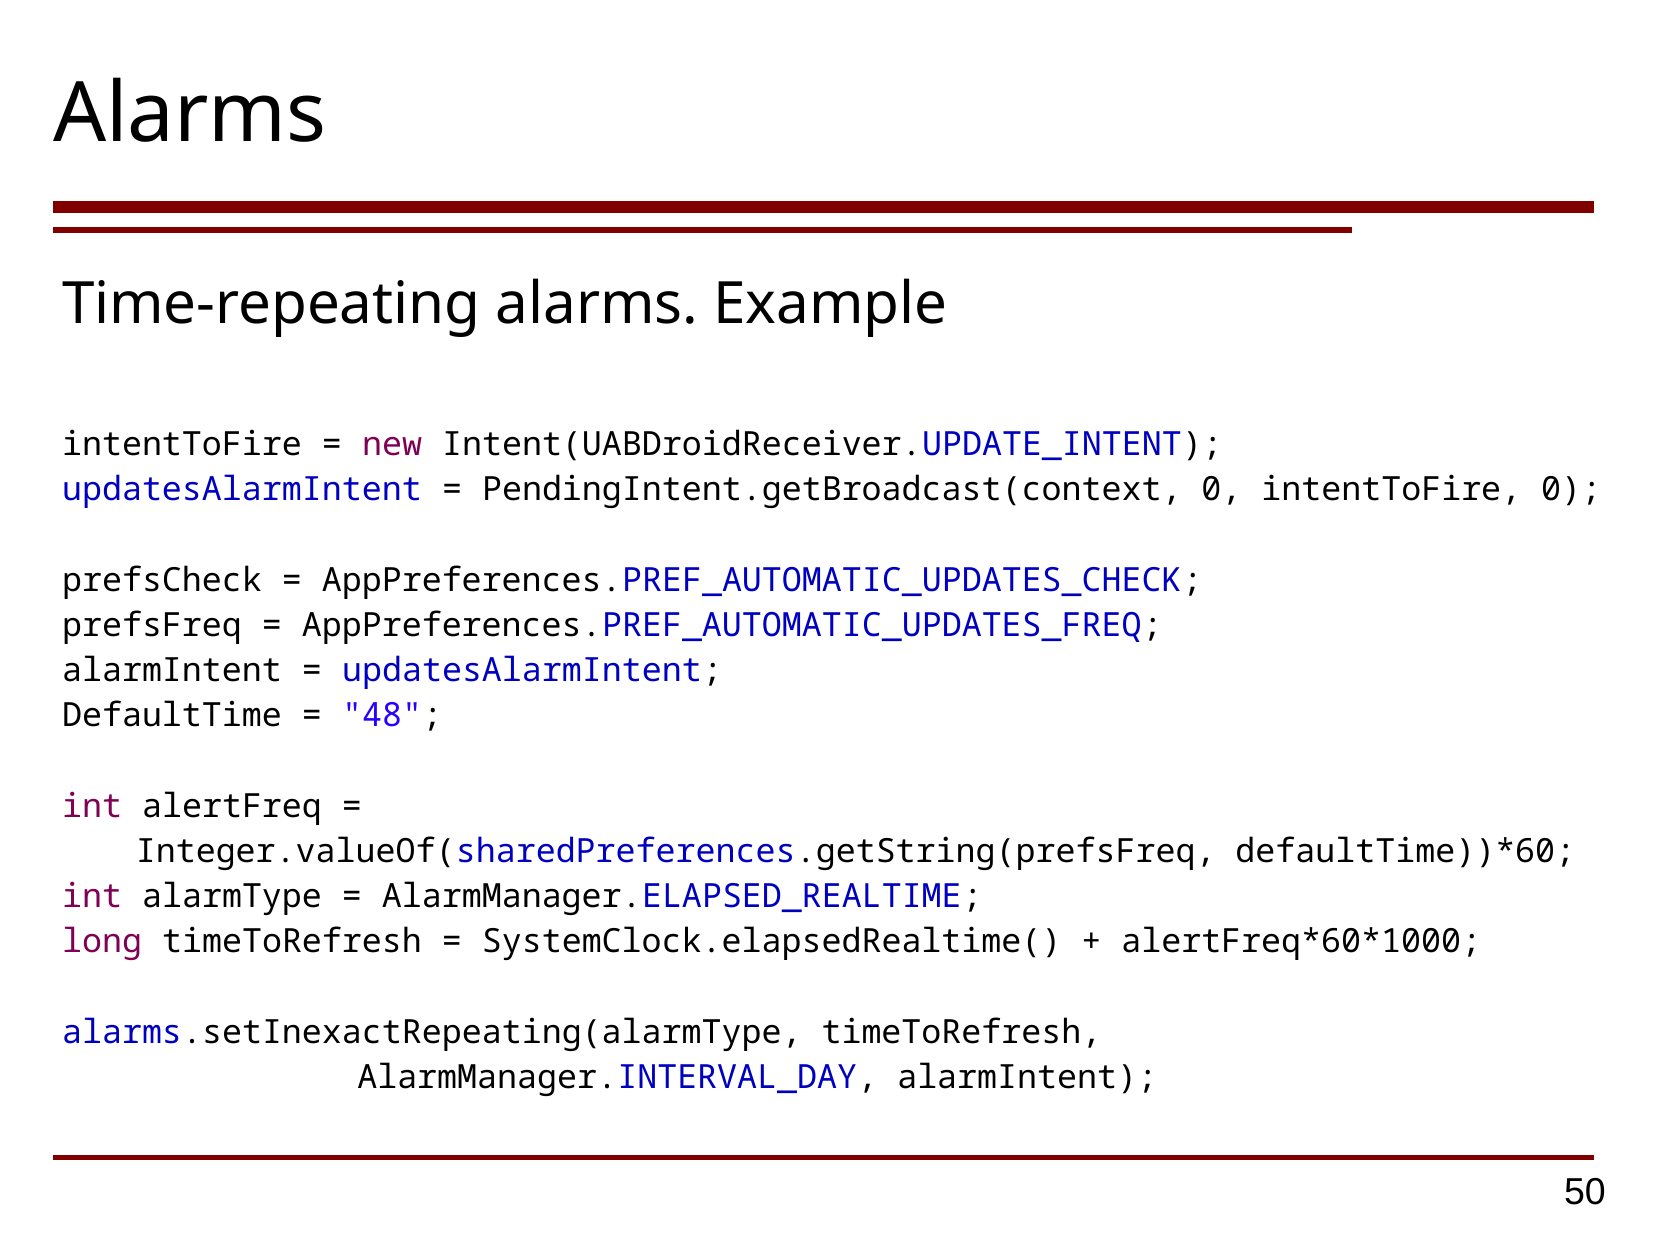

# Alarms
Time-repeating alarms. Example
intentToFire = new Intent(UABDroidReceiver.UPDATE_INTENT);
updatesAlarmIntent = PendingIntent.getBroadcast(context, 0, intentToFire, 0);
prefsCheck = AppPreferences.PREF_AUTOMATIC_UPDATES_CHECK;
prefsFreq = AppPreferences.PREF_AUTOMATIC_UPDATES_FREQ;
alarmIntent = updatesAlarmIntent;
DefaultTime = "48";
int alertFreq =
	Integer.valueOf(sharedPreferences.getString(prefsFreq, defaultTime))*60;
int alarmType = AlarmManager.ELAPSED_REALTIME;
long timeToRefresh = SystemClock.elapsedRealtime() + alertFreq*60*1000;
alarms.setInexactRepeating(alarmType, timeToRefresh,
				AlarmManager.INTERVAL_DAY, alarmIntent);